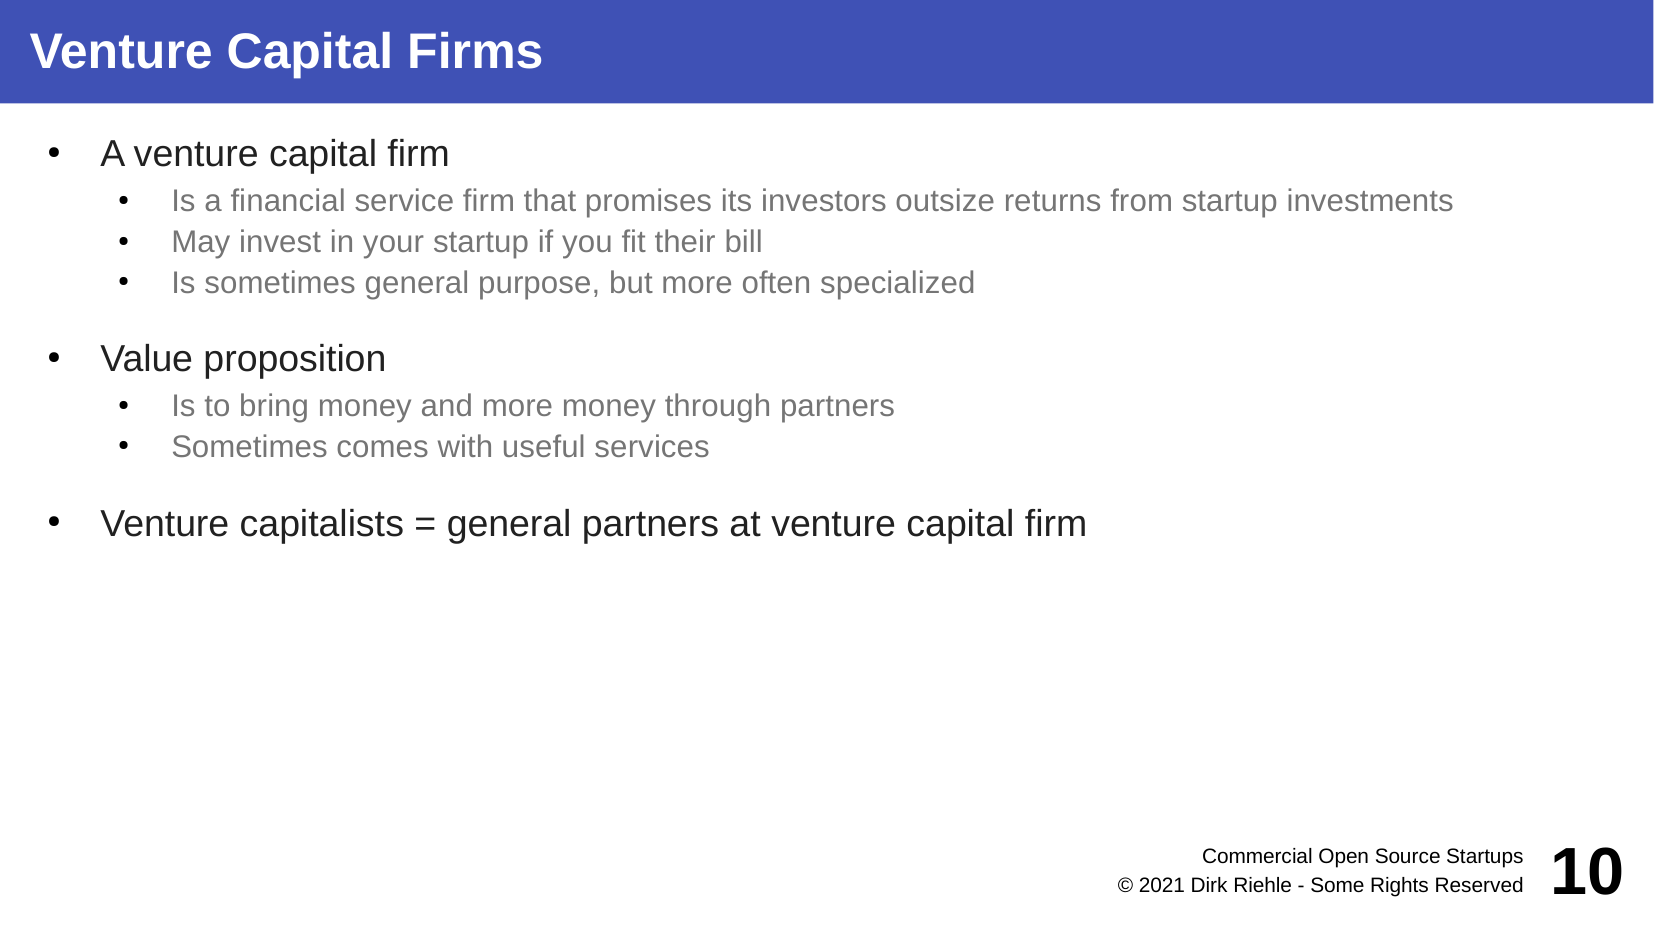

# Venture Capital Firms
A venture capital firm
Is a financial service firm that promises its investors outsize returns from startup investments
May invest in your startup if you fit their bill
Is sometimes general purpose, but more often specialized
Value proposition
Is to bring money and more money through partners
Sometimes comes with useful services
Venture capitalists = general partners at venture capital firm
Commercial Open Source Startups
10
© 2021 Dirk Riehle - Some Rights Reserved